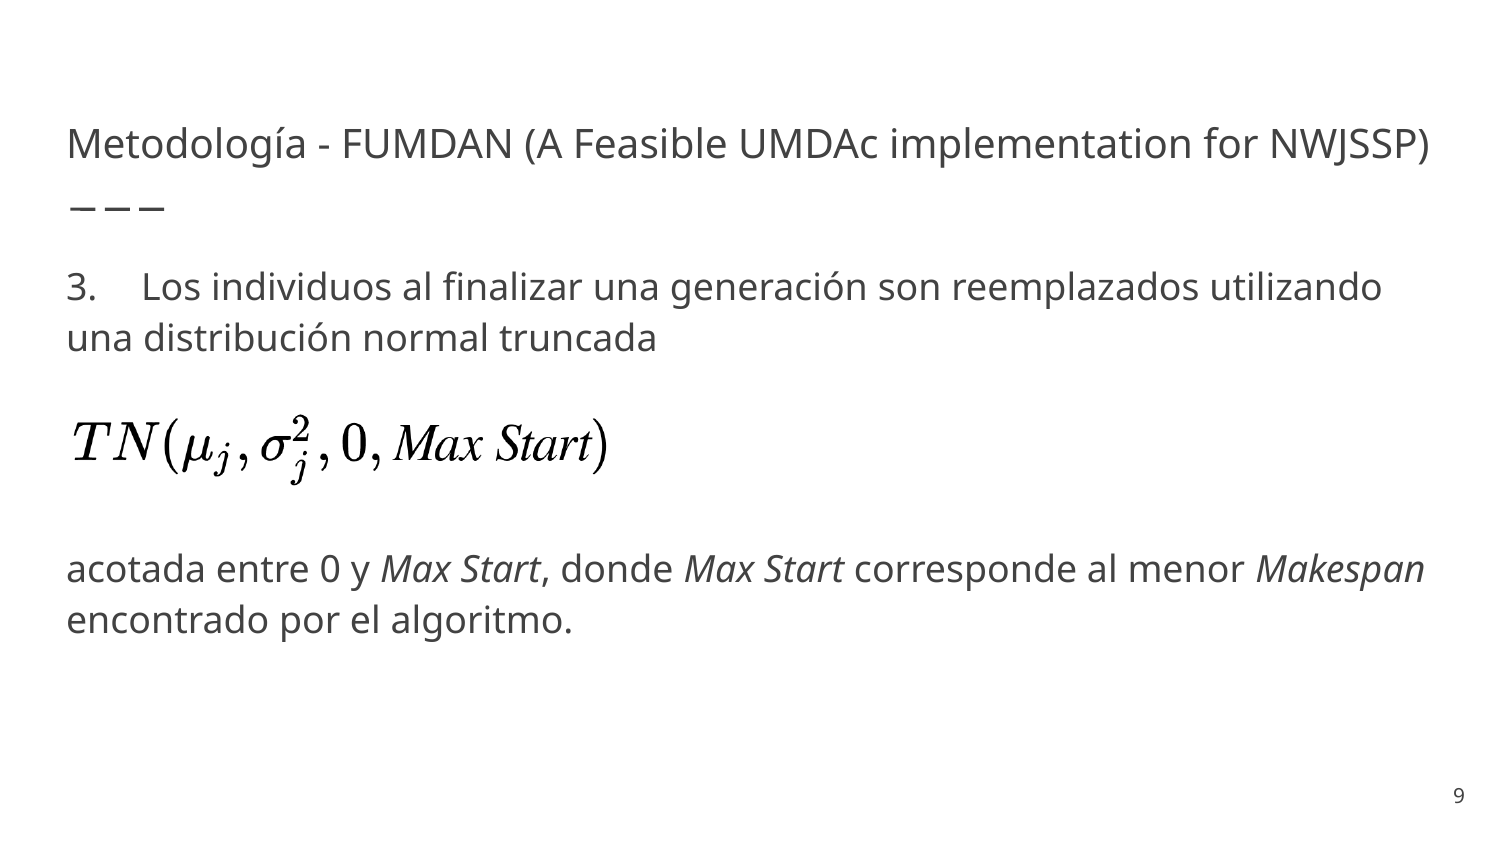

# Metodología - FUMDAN (A Feasible UMDAc implementation for NWJSSP)
3. 	Los individuos al finalizar una generación son reemplazados utilizando una distribución normal truncada
acotada entre 0 y Max Start, donde Max Start corresponde al menor Makespan encontrado por el algoritmo.